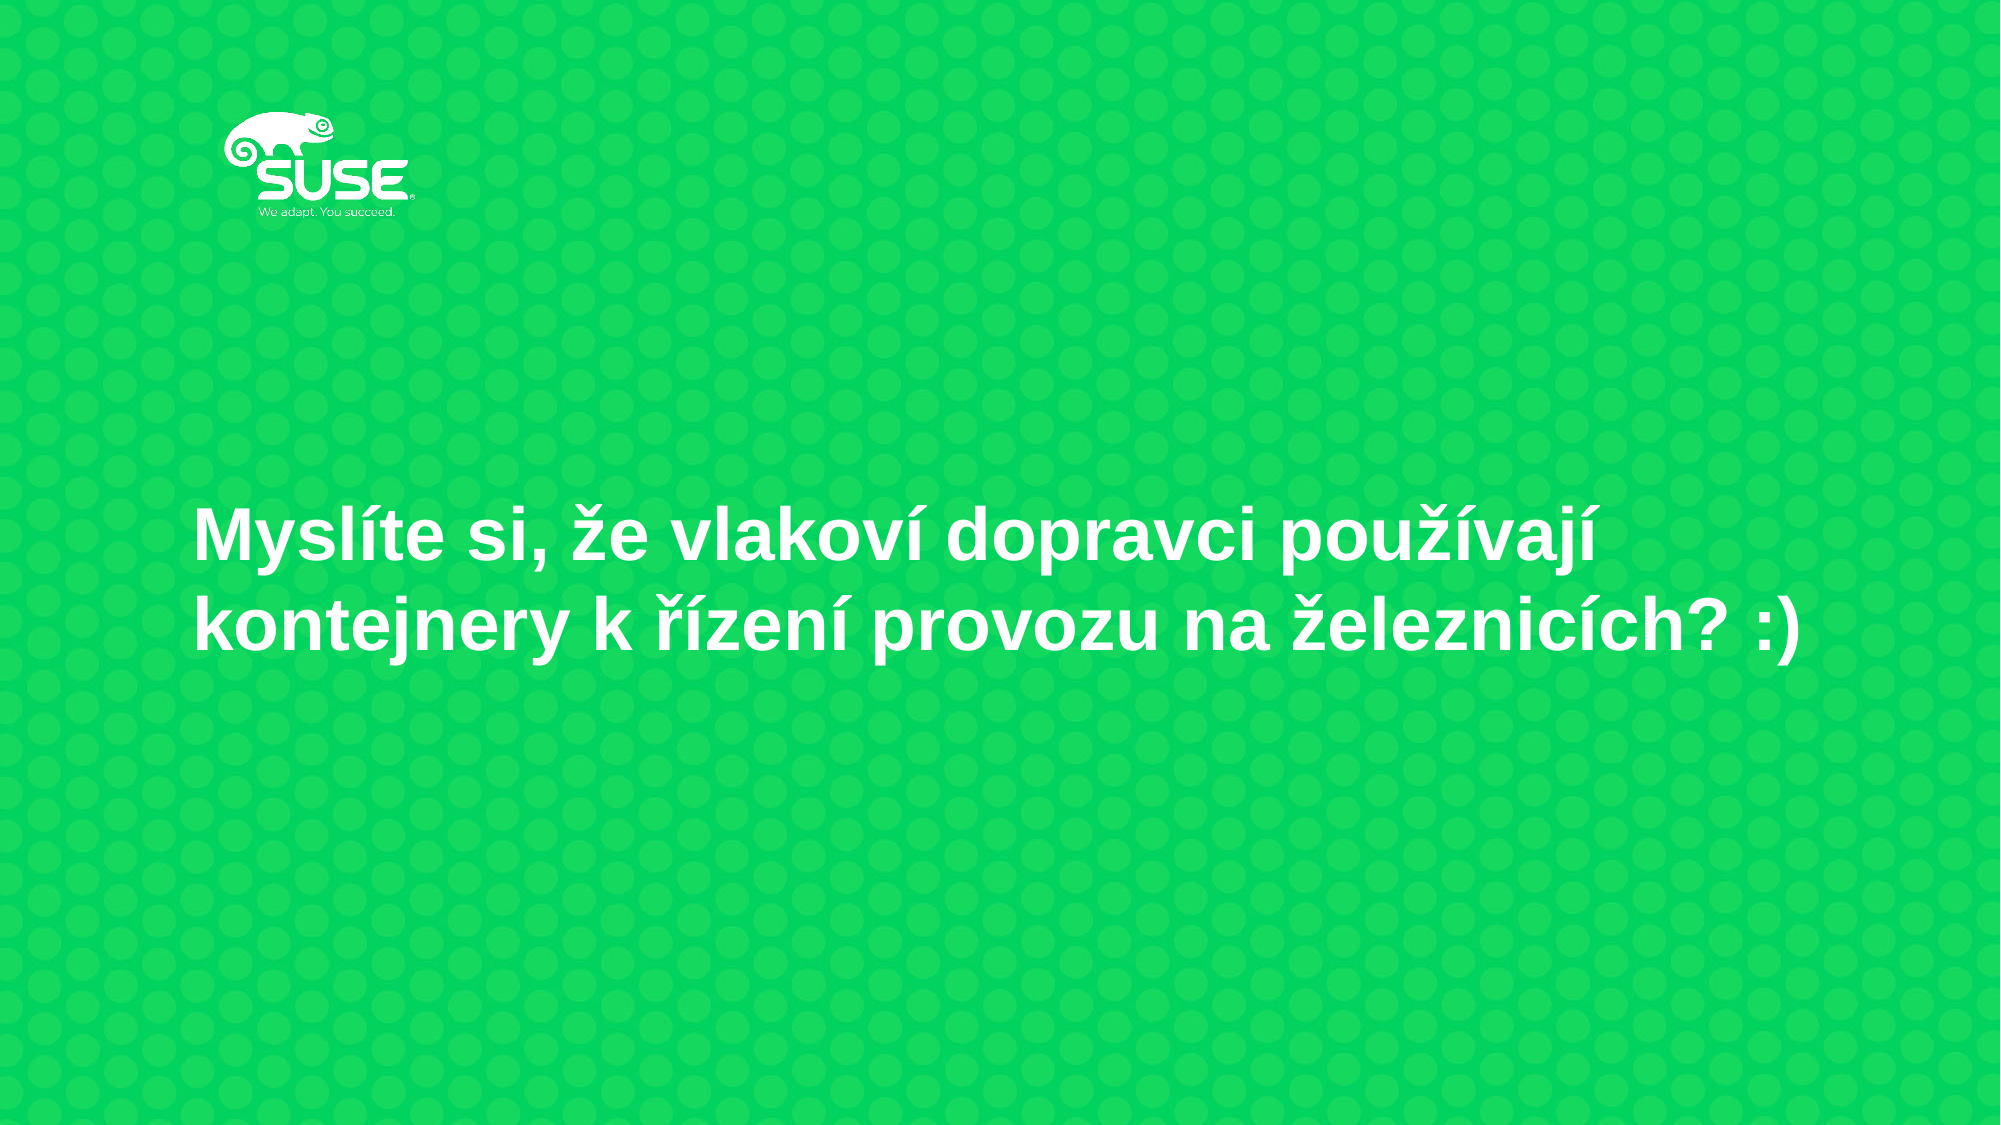

# Myslíte si, že vlakoví dopravci používají kontejnery k řízení provozu na železnicích? :)